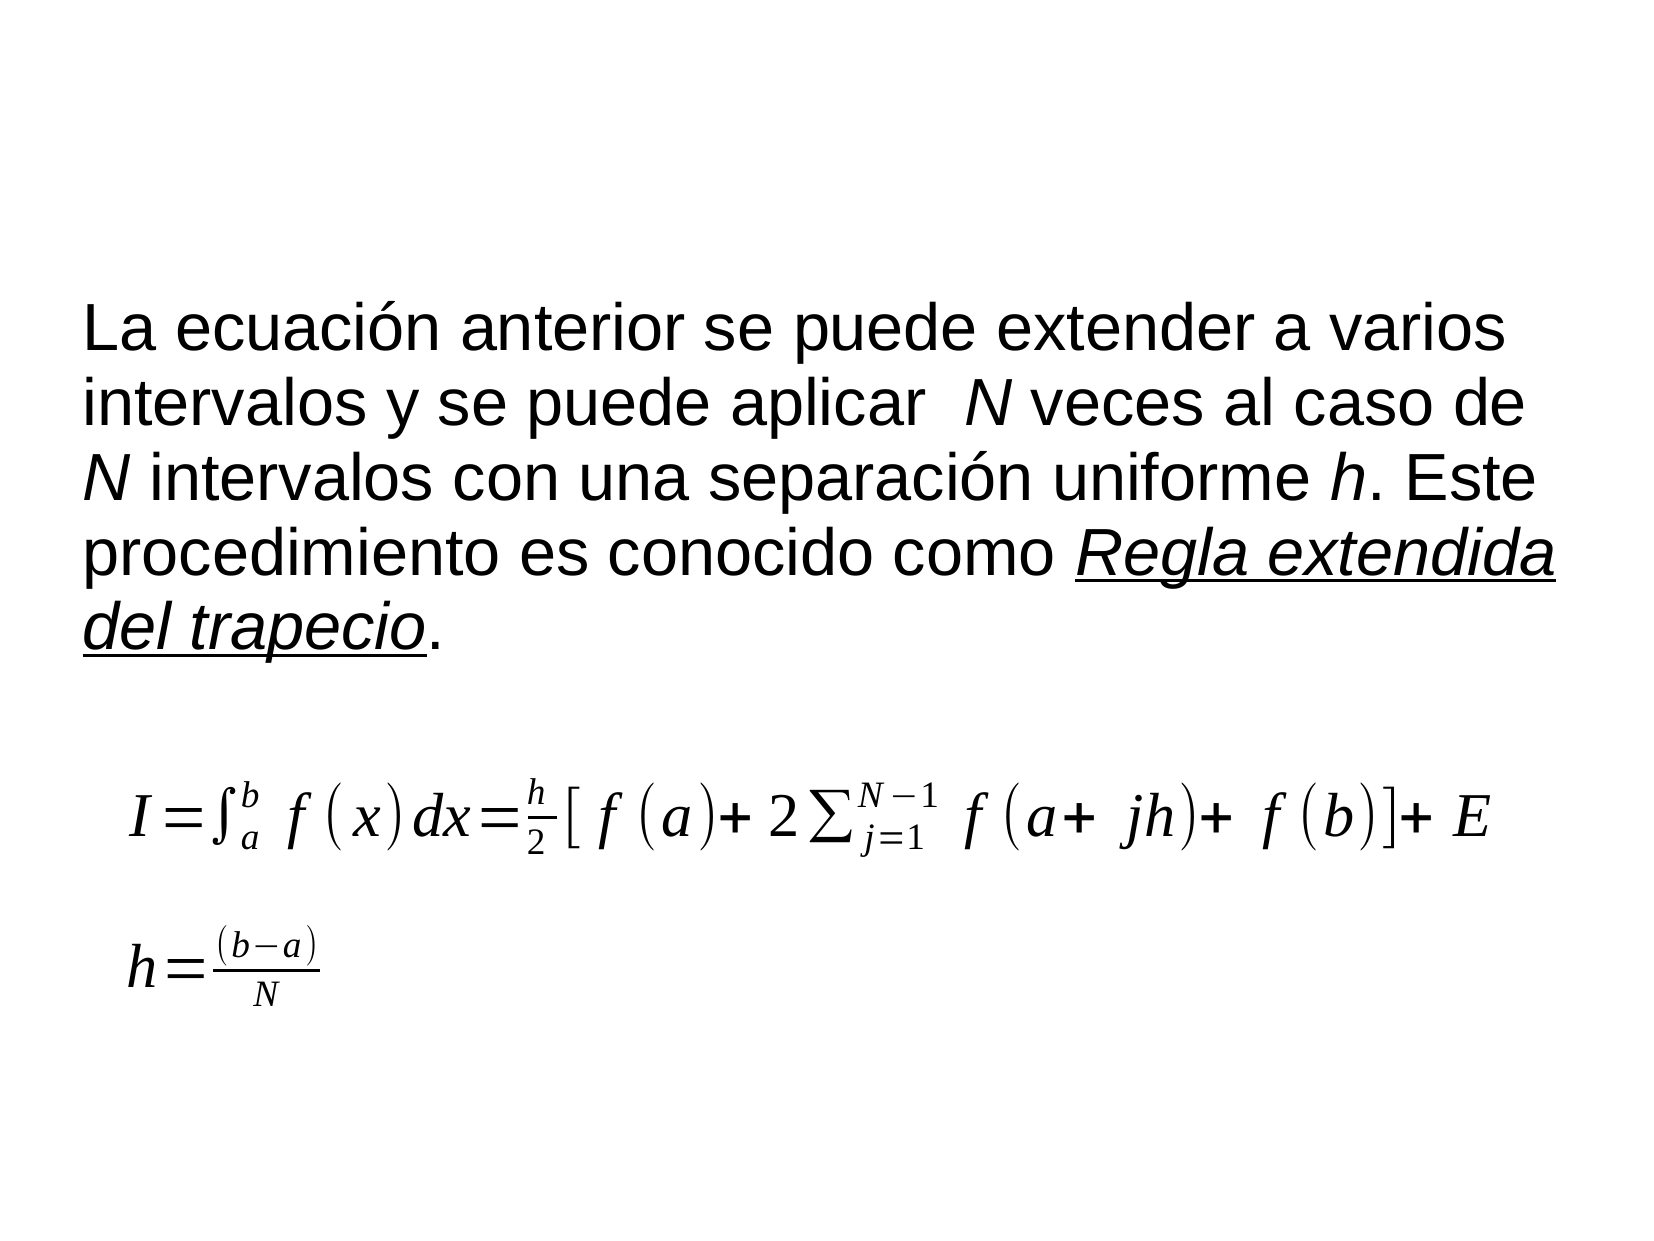

#
La ecuación anterior se puede extender a varios intervalos y se puede aplicar N veces al caso de N intervalos con una separación uniforme h. Este procedimiento es conocido como Regla extendida del trapecio.